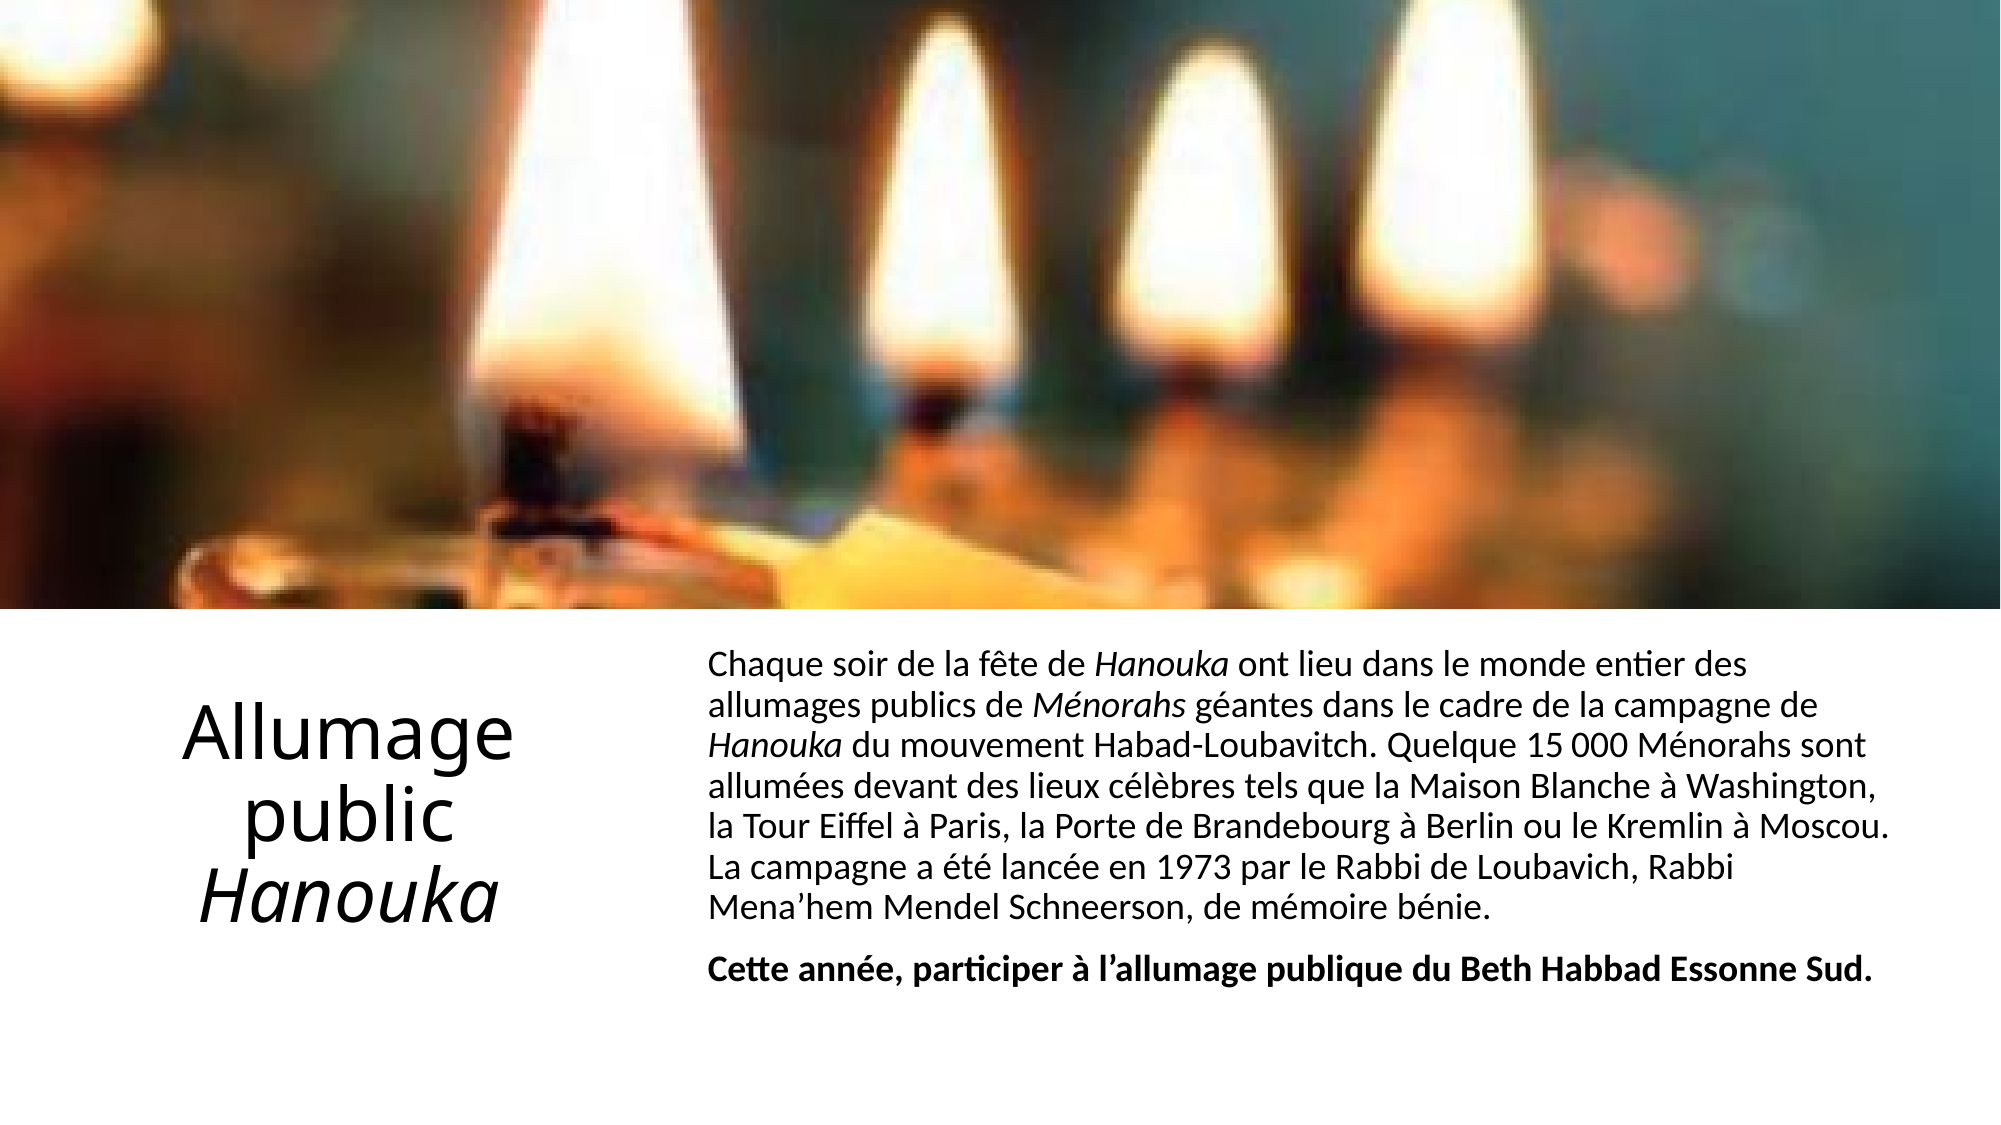

# Allumage public Hanouka
Chaque soir de la fête de Hanouka ont lieu dans le monde entier des allumages publics de Ménorahs géantes dans le cadre de la campagne de Hanouka du mouvement Habad-Loubavitch. Quelque 15 000 Ménorahs sont allumées devant des lieux célèbres tels que la Maison Blanche à Washington, la Tour Eiffel à Paris, la Porte de Brandebourg à Berlin ou le Kremlin à Moscou. La campagne a été lancée en 1973 par le Rabbi de Loubavich, Rabbi Mena’hem Mendel Schneerson, de mémoire bénie.
Cette année, participer à l’allumage publique du Beth Habbad Essonne Sud.